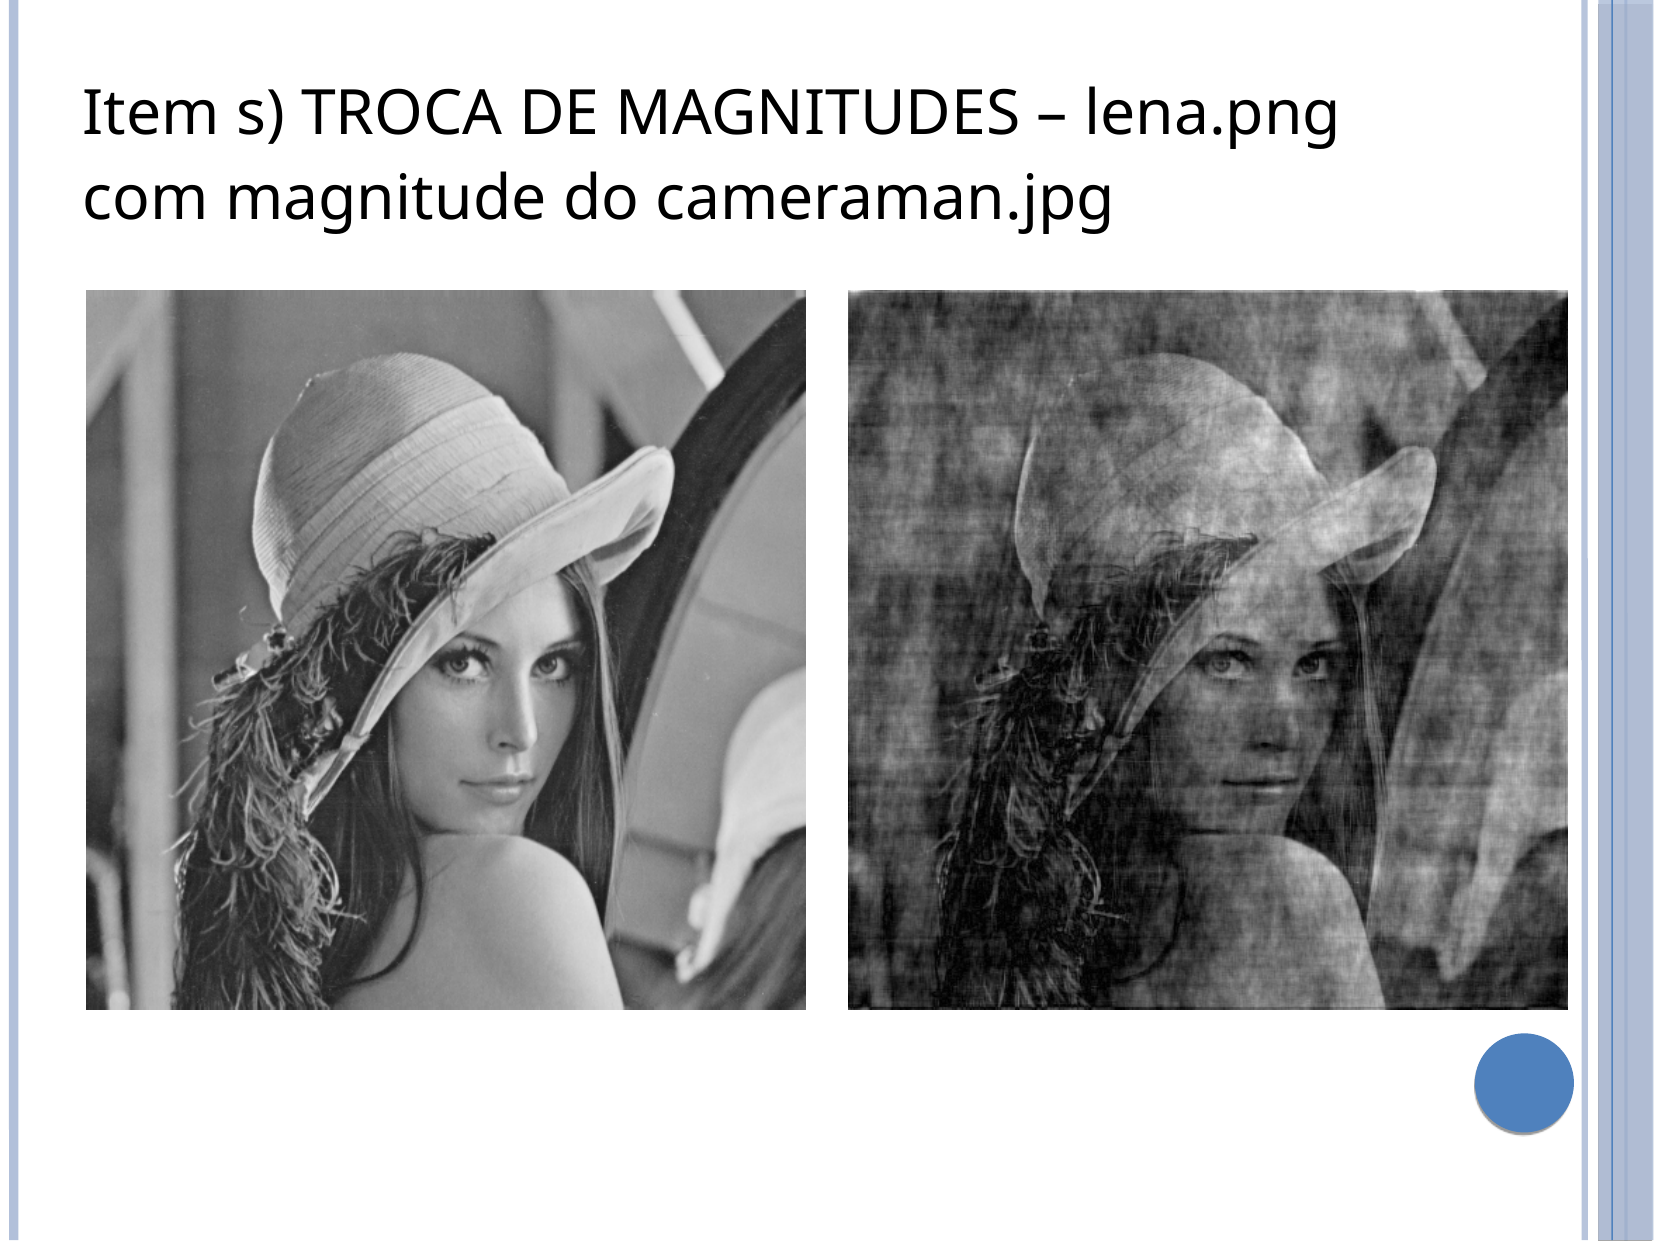

# Item s) TROCA DE MAGNITUDES – lena.png com magnitude do cameraman.jpg